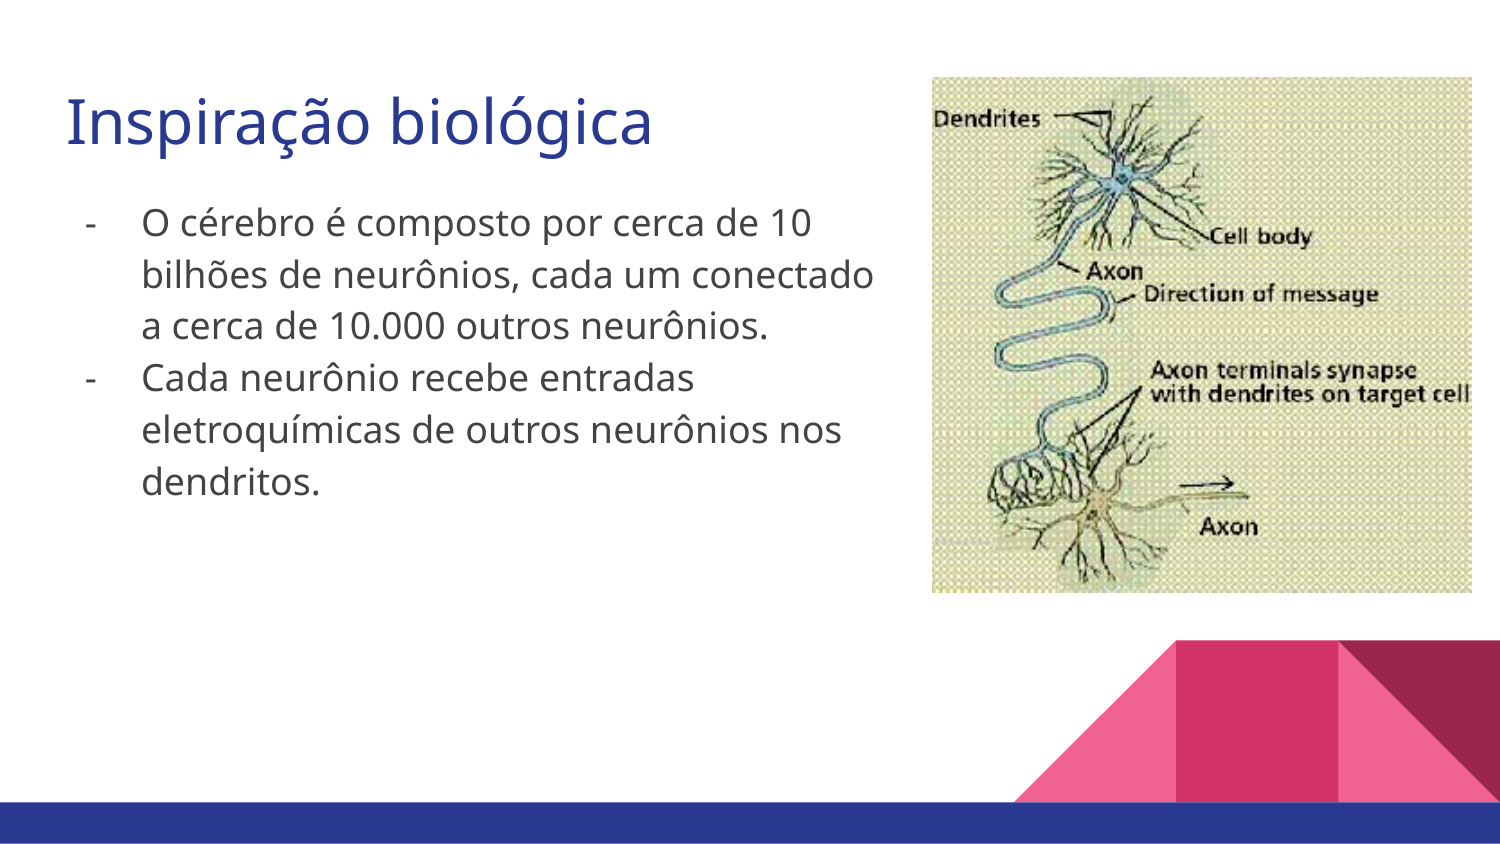

# Inspiração biológica
O cérebro é composto por cerca de 10 bilhões de neurônios, cada um conectado a cerca de 10.000 outros neurônios.
Cada neurônio recebe entradas eletroquímicas de outros neurônios nos dendritos.